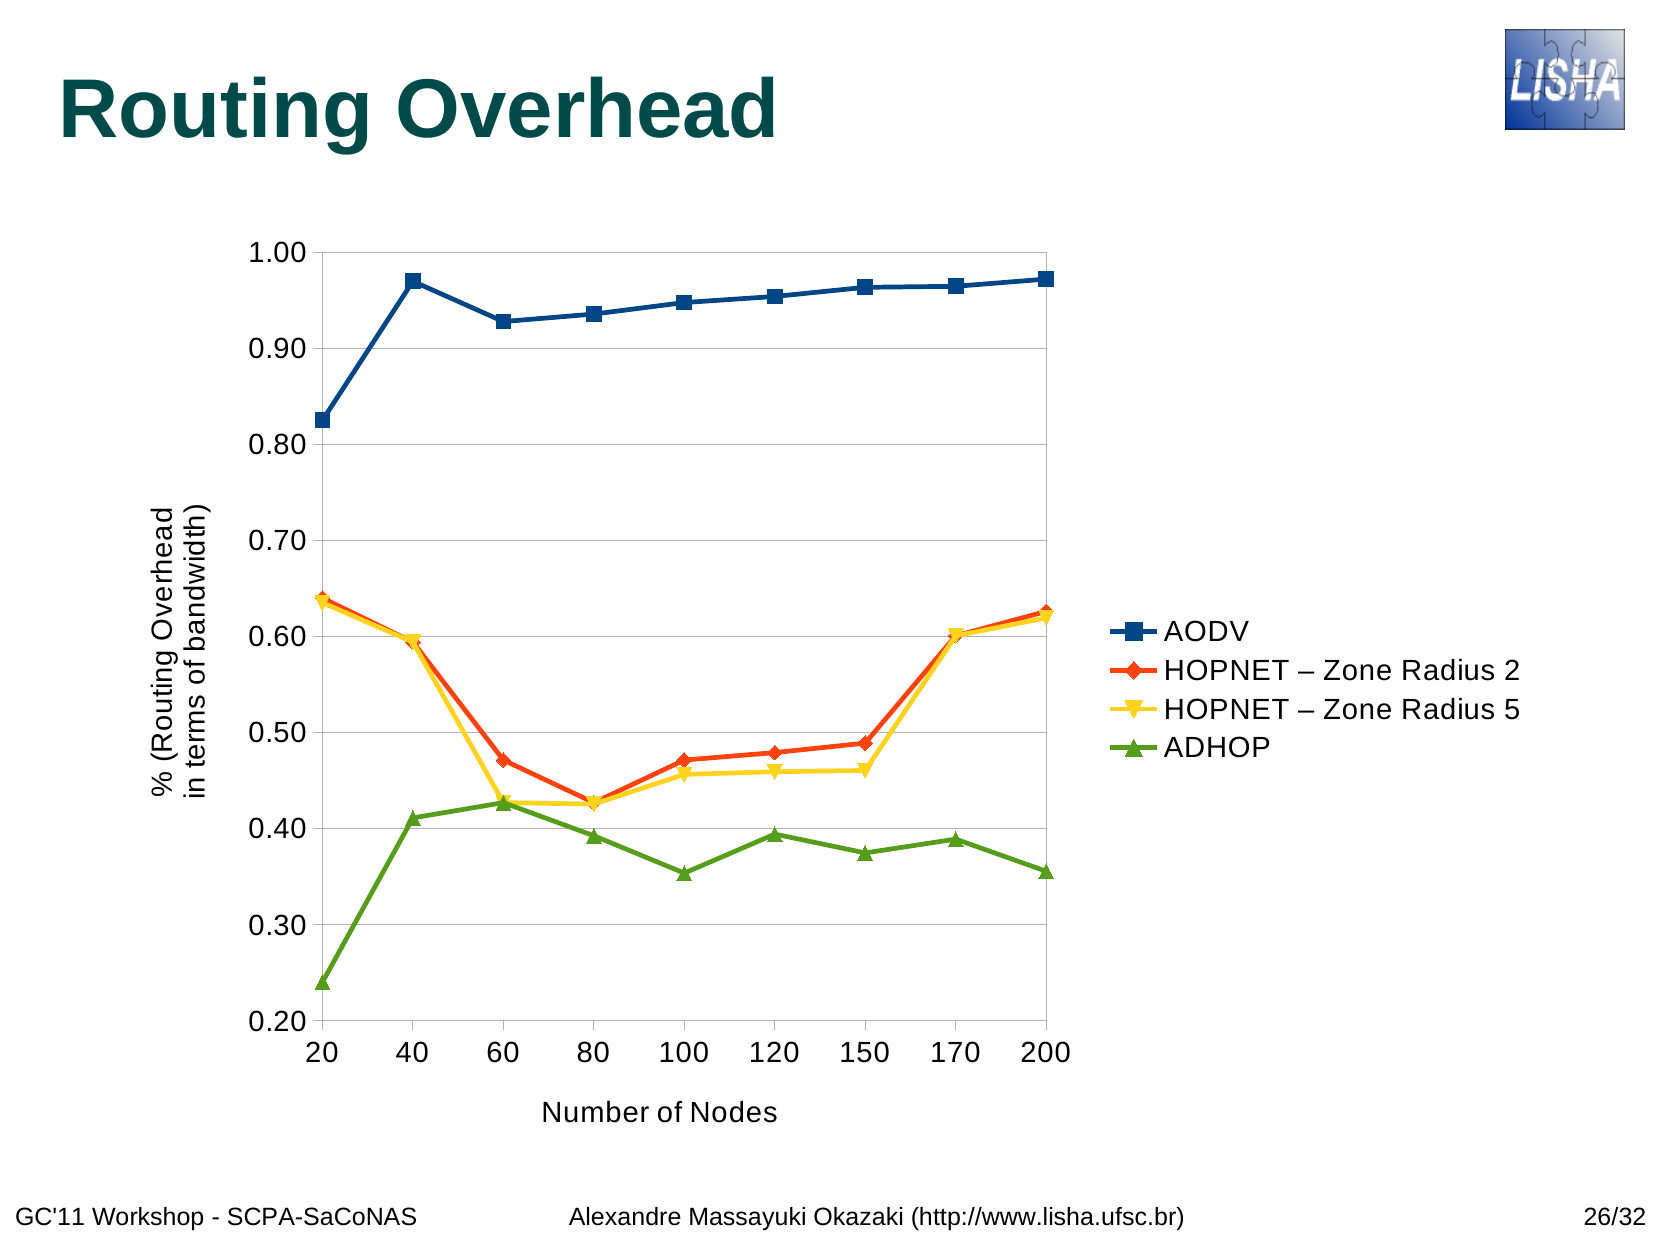

# Routing Overhead
### Chart
| Category | AODV | HOPNET – Zone Radius 2 | HOPNET – Zone Radius 5 | ADHOP |
|---|---|---|---|---|
| 20 | 0.825082508250825 | 0.64 | 0.635220125786163 | 0.240143369175627 |
| 40 | 0.96973158195317 | 0.594202898550725 | 0.594202898550725 | 0.411111111111111 |
| 60 | 0.927792915531335 | 0.471321695760599 | 0.427027027027027 | 0.427027027027027 |
| 80 | 0.9356210142727 | 0.427027027027027 | 0.425474254742547 | 0.392550143266476 |
| 100 | 0.94757665677547 | 0.471321695760599 | 0.456410256410256 | 0.353658536585366 |
| 120 | 0.95393307257714 | 0.479115479115479 | 0.459183673469388 | 0.394285714285714 |
| 150 | 0.963479758828596 | 0.488997555012225 | 0.460559796437659 | 0.374631268436578 |
| 170 | 0.964524765729585 | 0.60075329566855 | 0.60075329566855 | 0.389048991354467 |
| 200 | 0.971976206212822 | 0.626102292768959 | 0.619389587073609 | 0.355623100303951 |